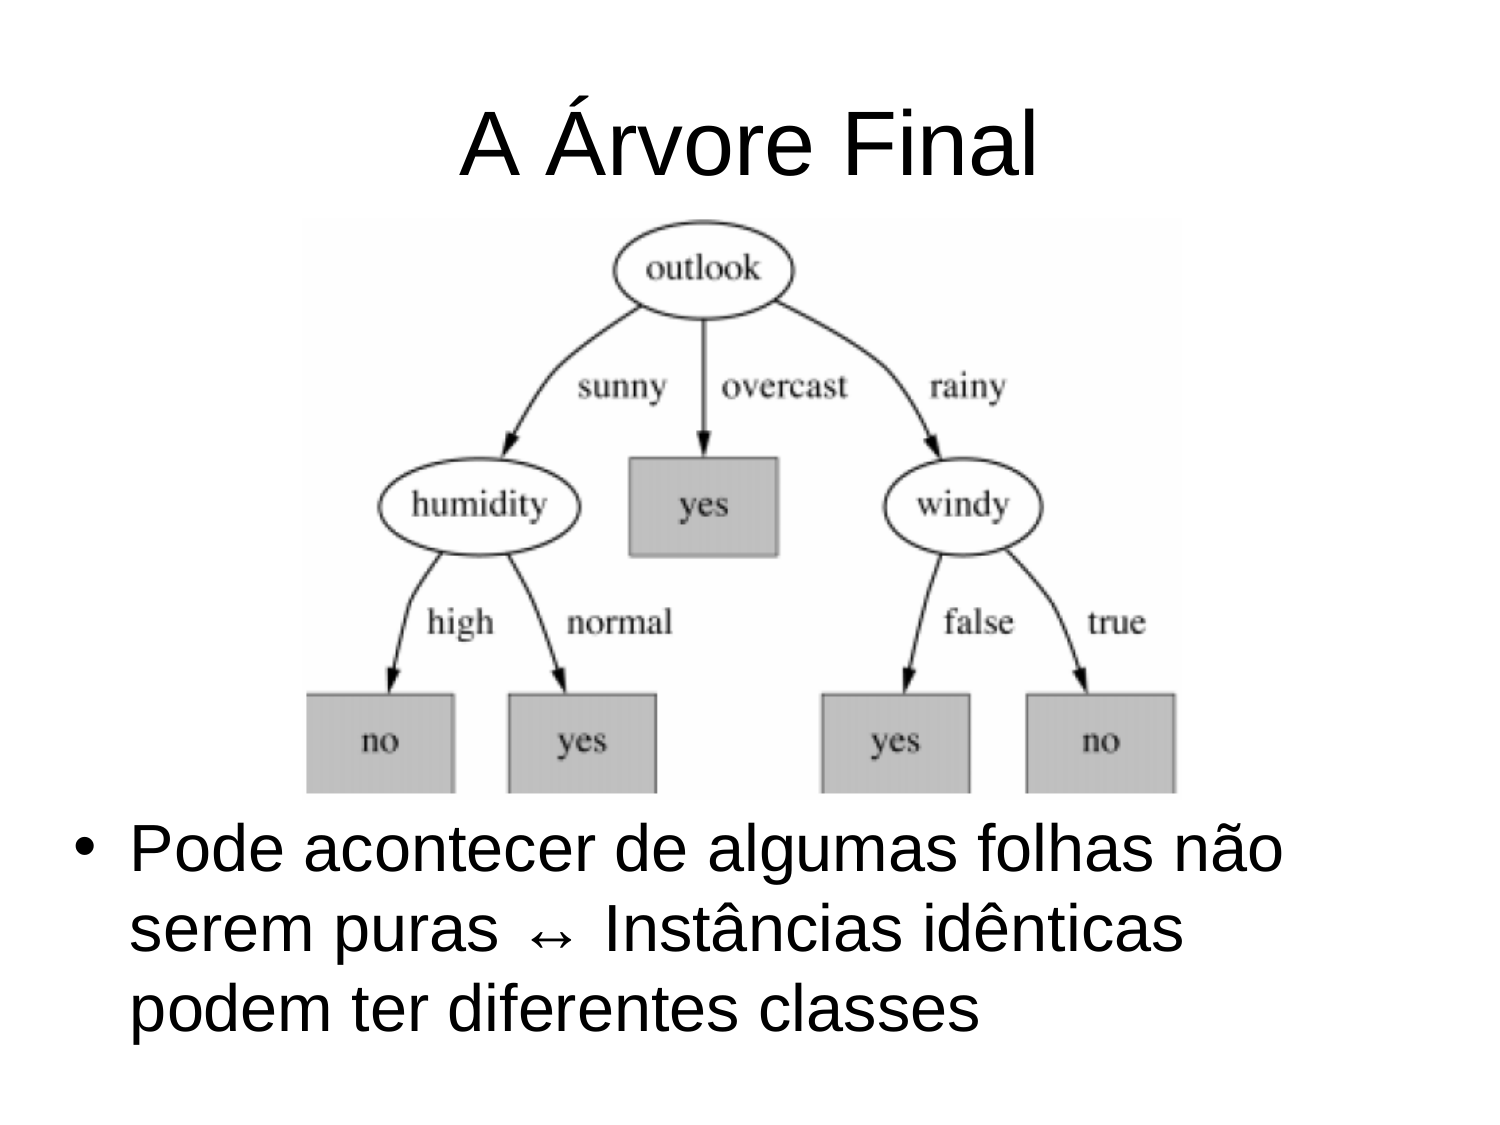

# A Árvore Final
Pode acontecer de algumas folhas não serem puras ↔ Instâncias idênticas podem ter diferentes classes